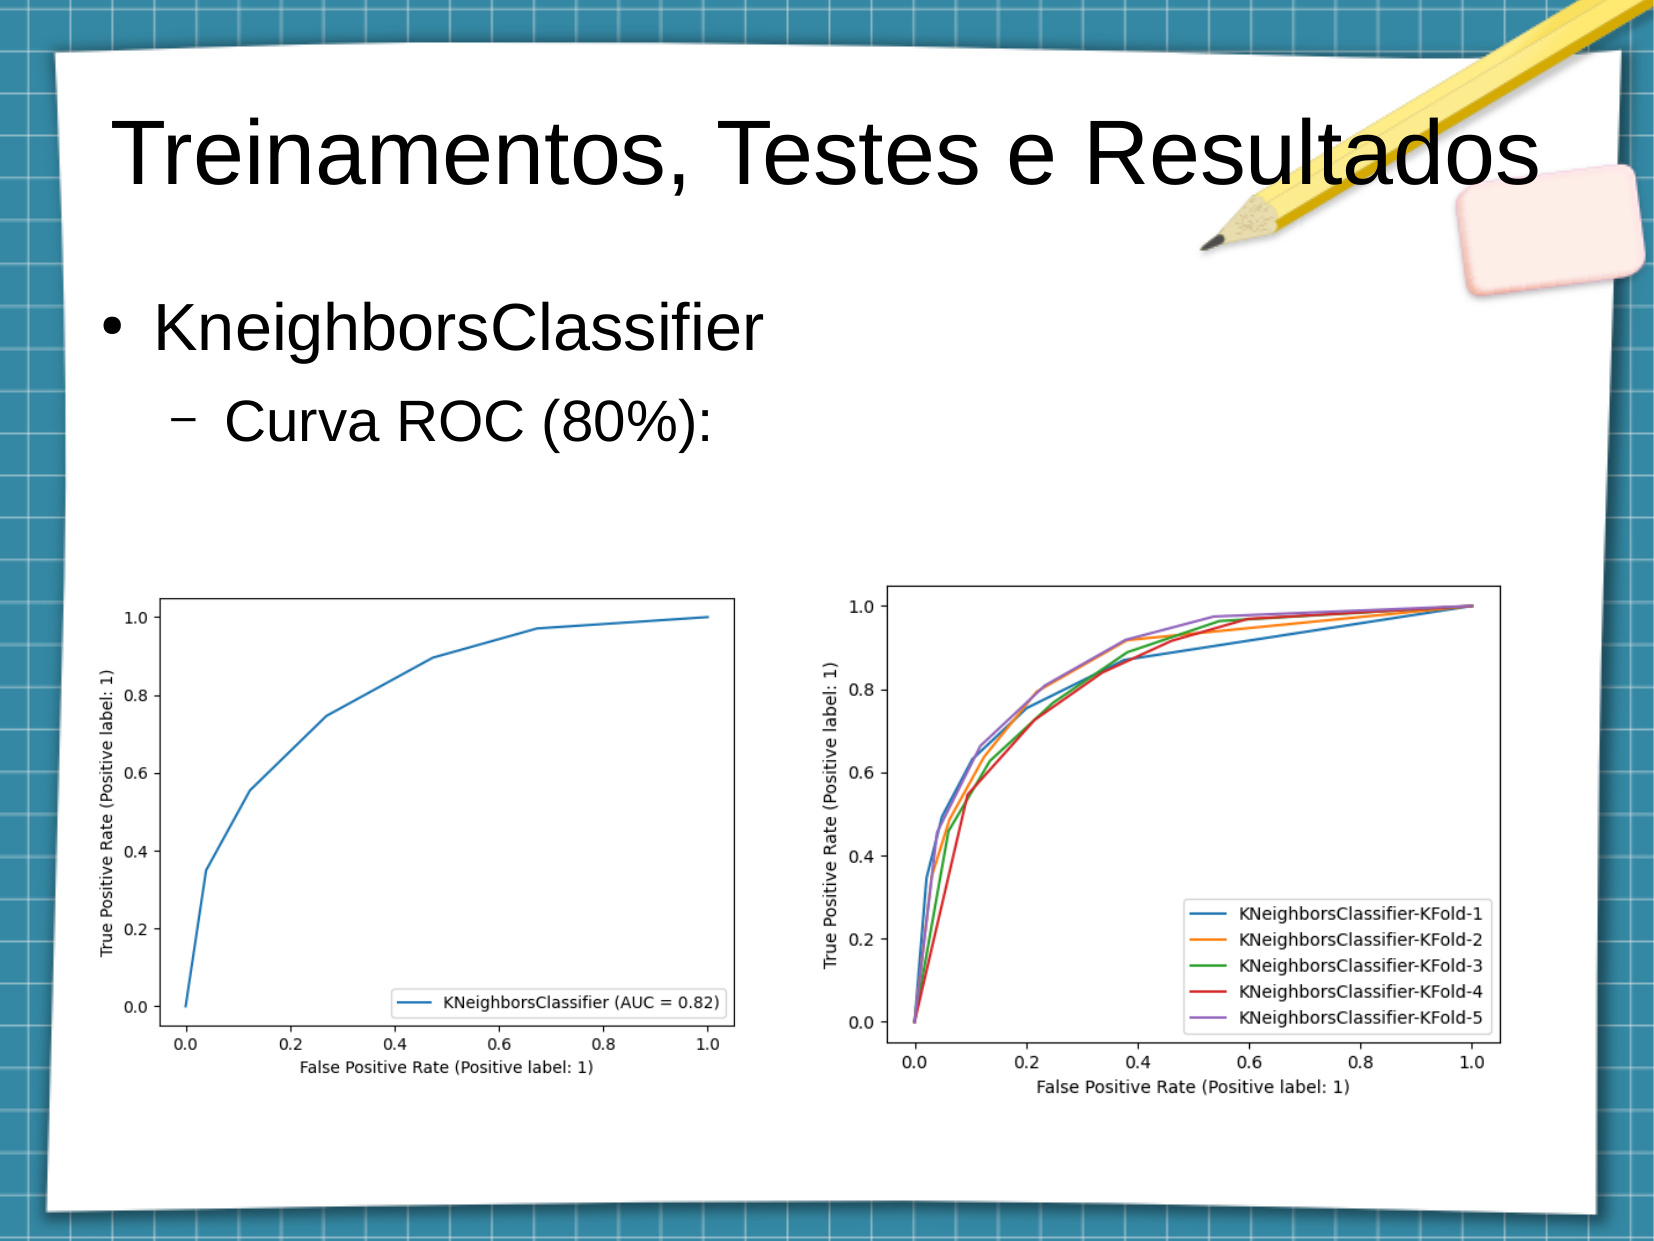

# Treinamentos, Testes e Resultados
KneighborsClassifier
Curva ROC (80%):